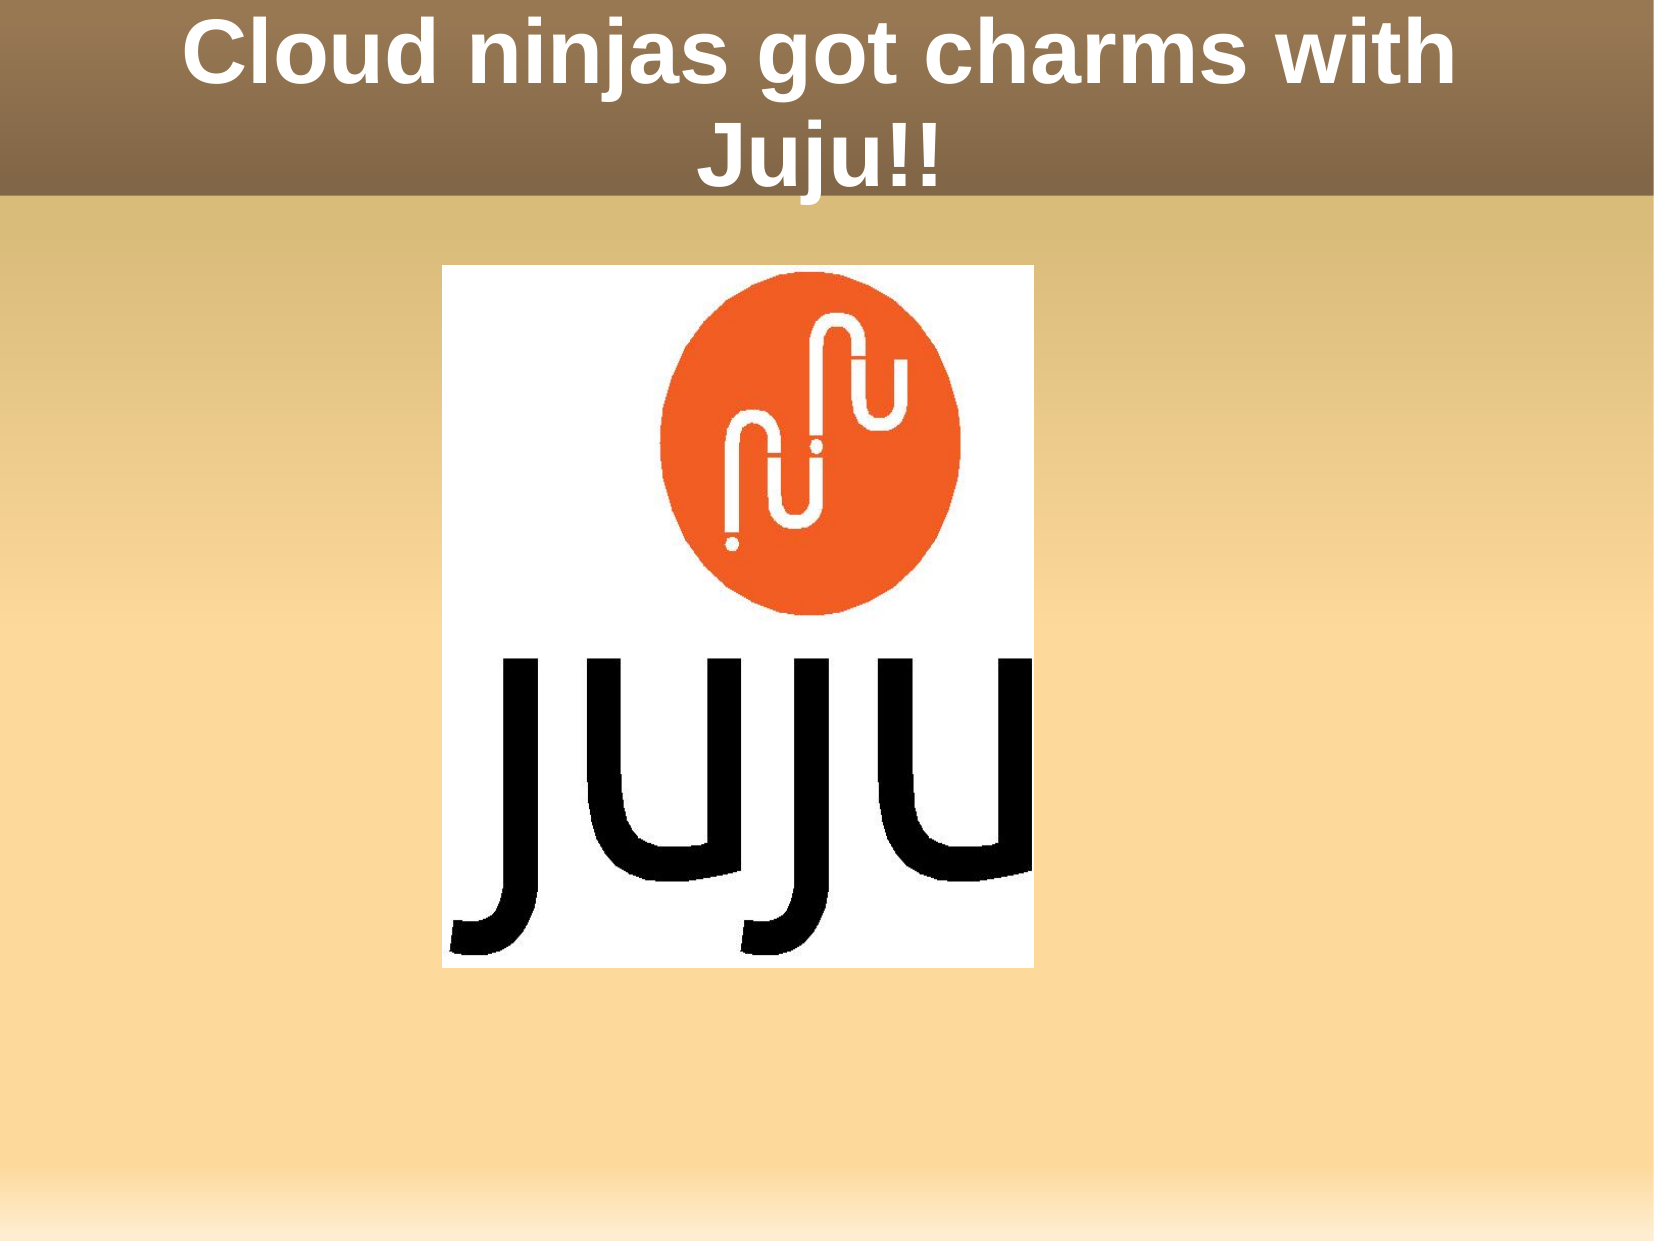

# Cloud ninjas got charms with Juju!!